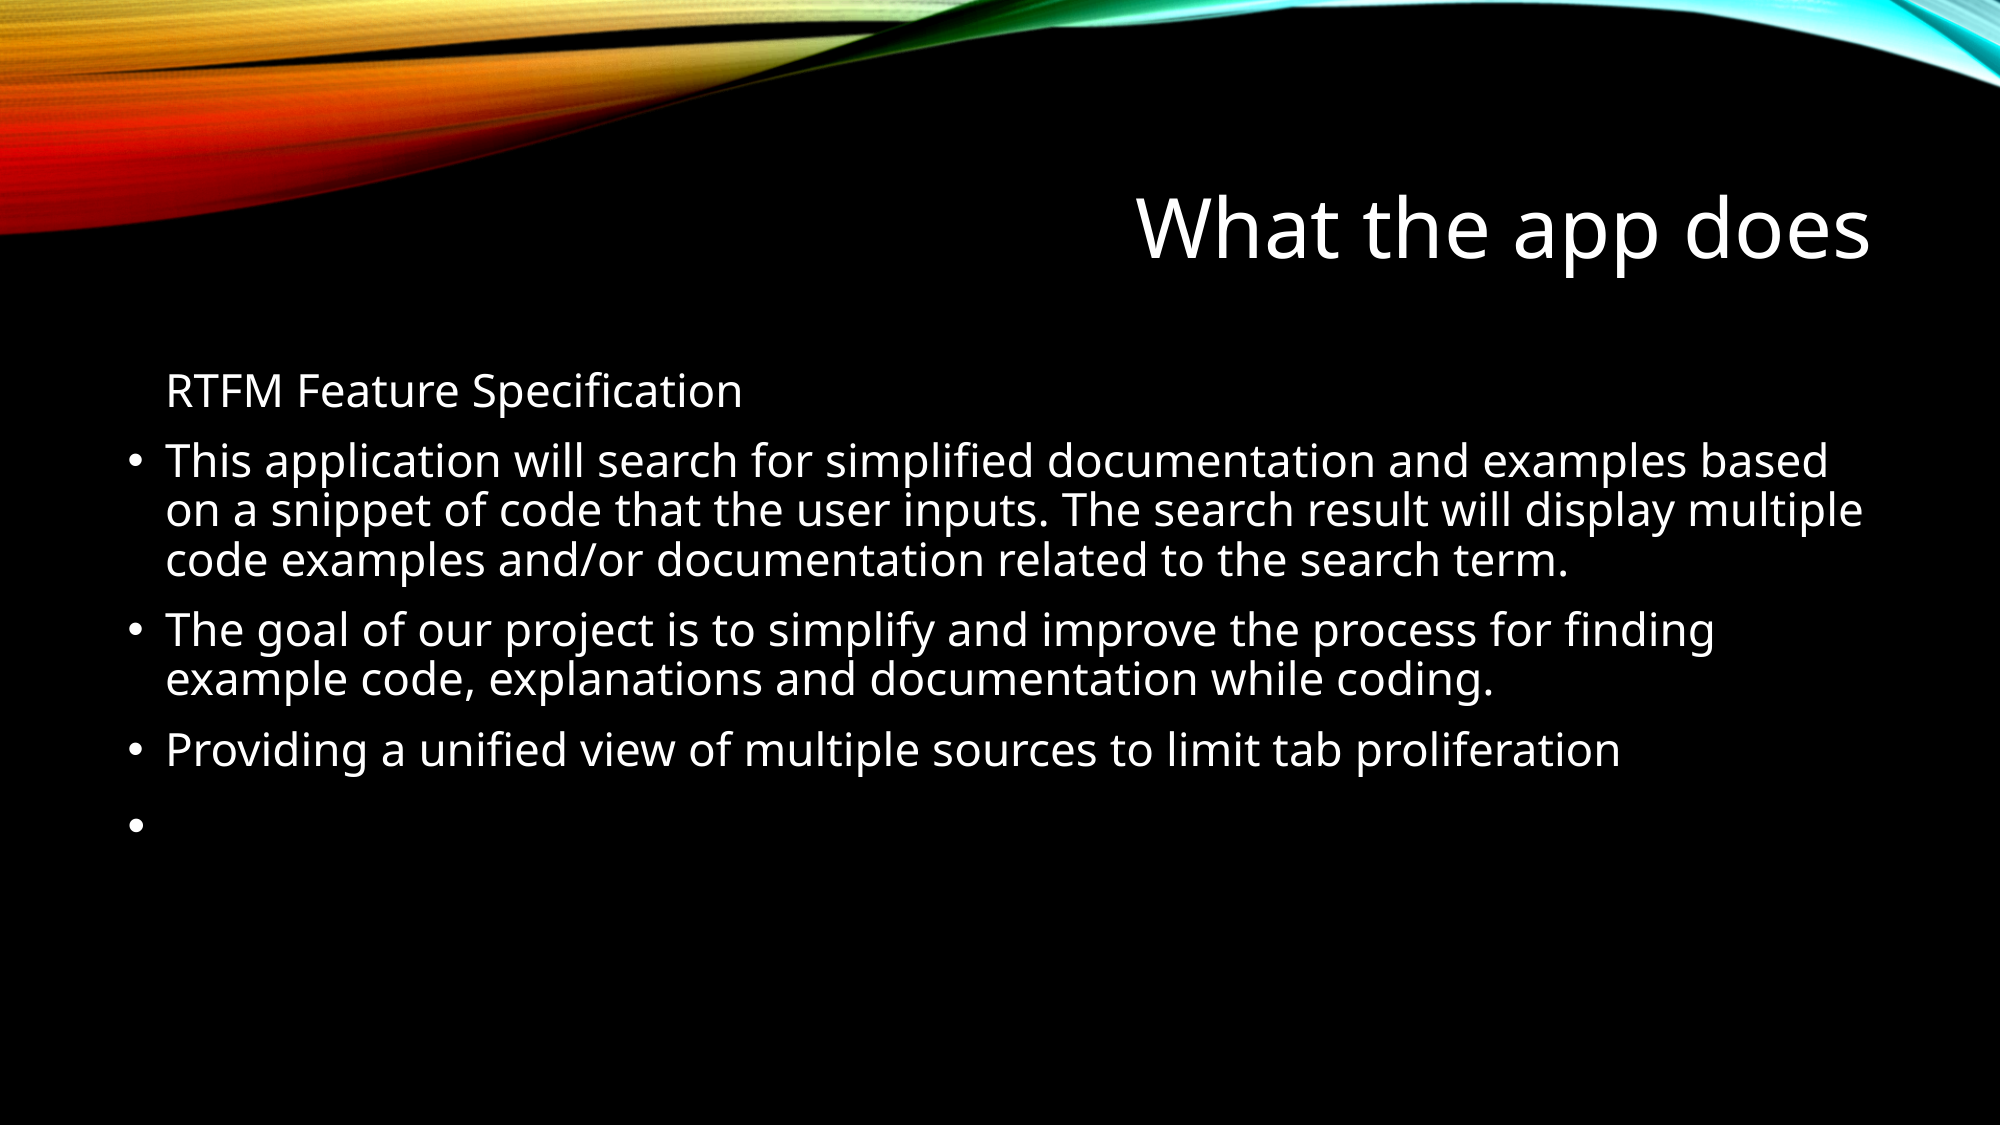

# What the app does
RTFM Feature Specification
This application will search for simplified documentation and examples based on a snippet of code that the user inputs. The search result will display multiple code examples and/or documentation related to the search term.
The goal of our project is to simplify and improve the process for finding example code, explanations and documentation while coding.
Providing a unified view of multiple sources to limit tab proliferation